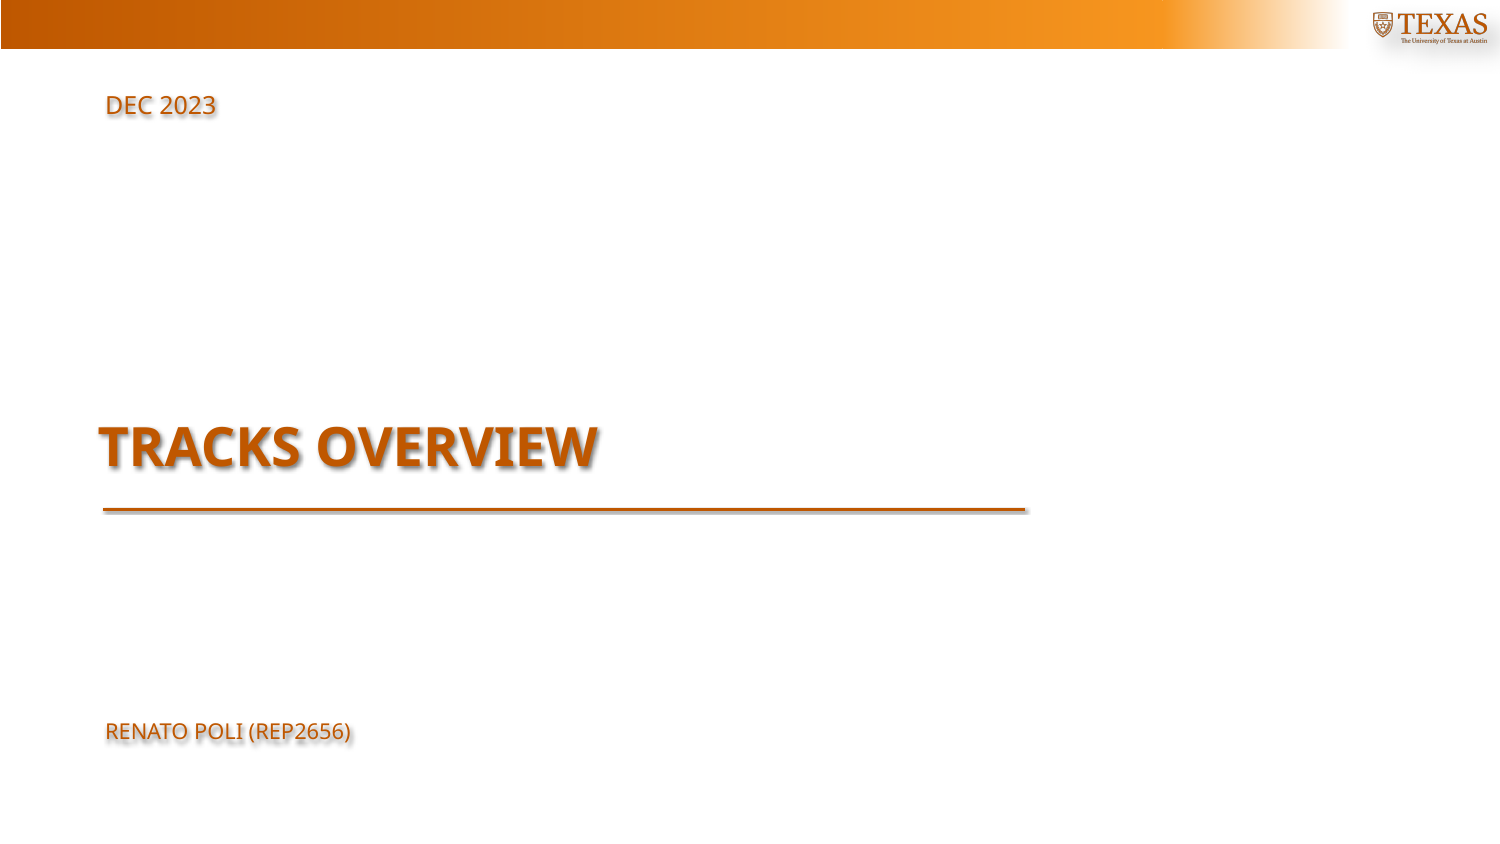

Dec 2023
Tracks overview
Renato poli (rep2656)